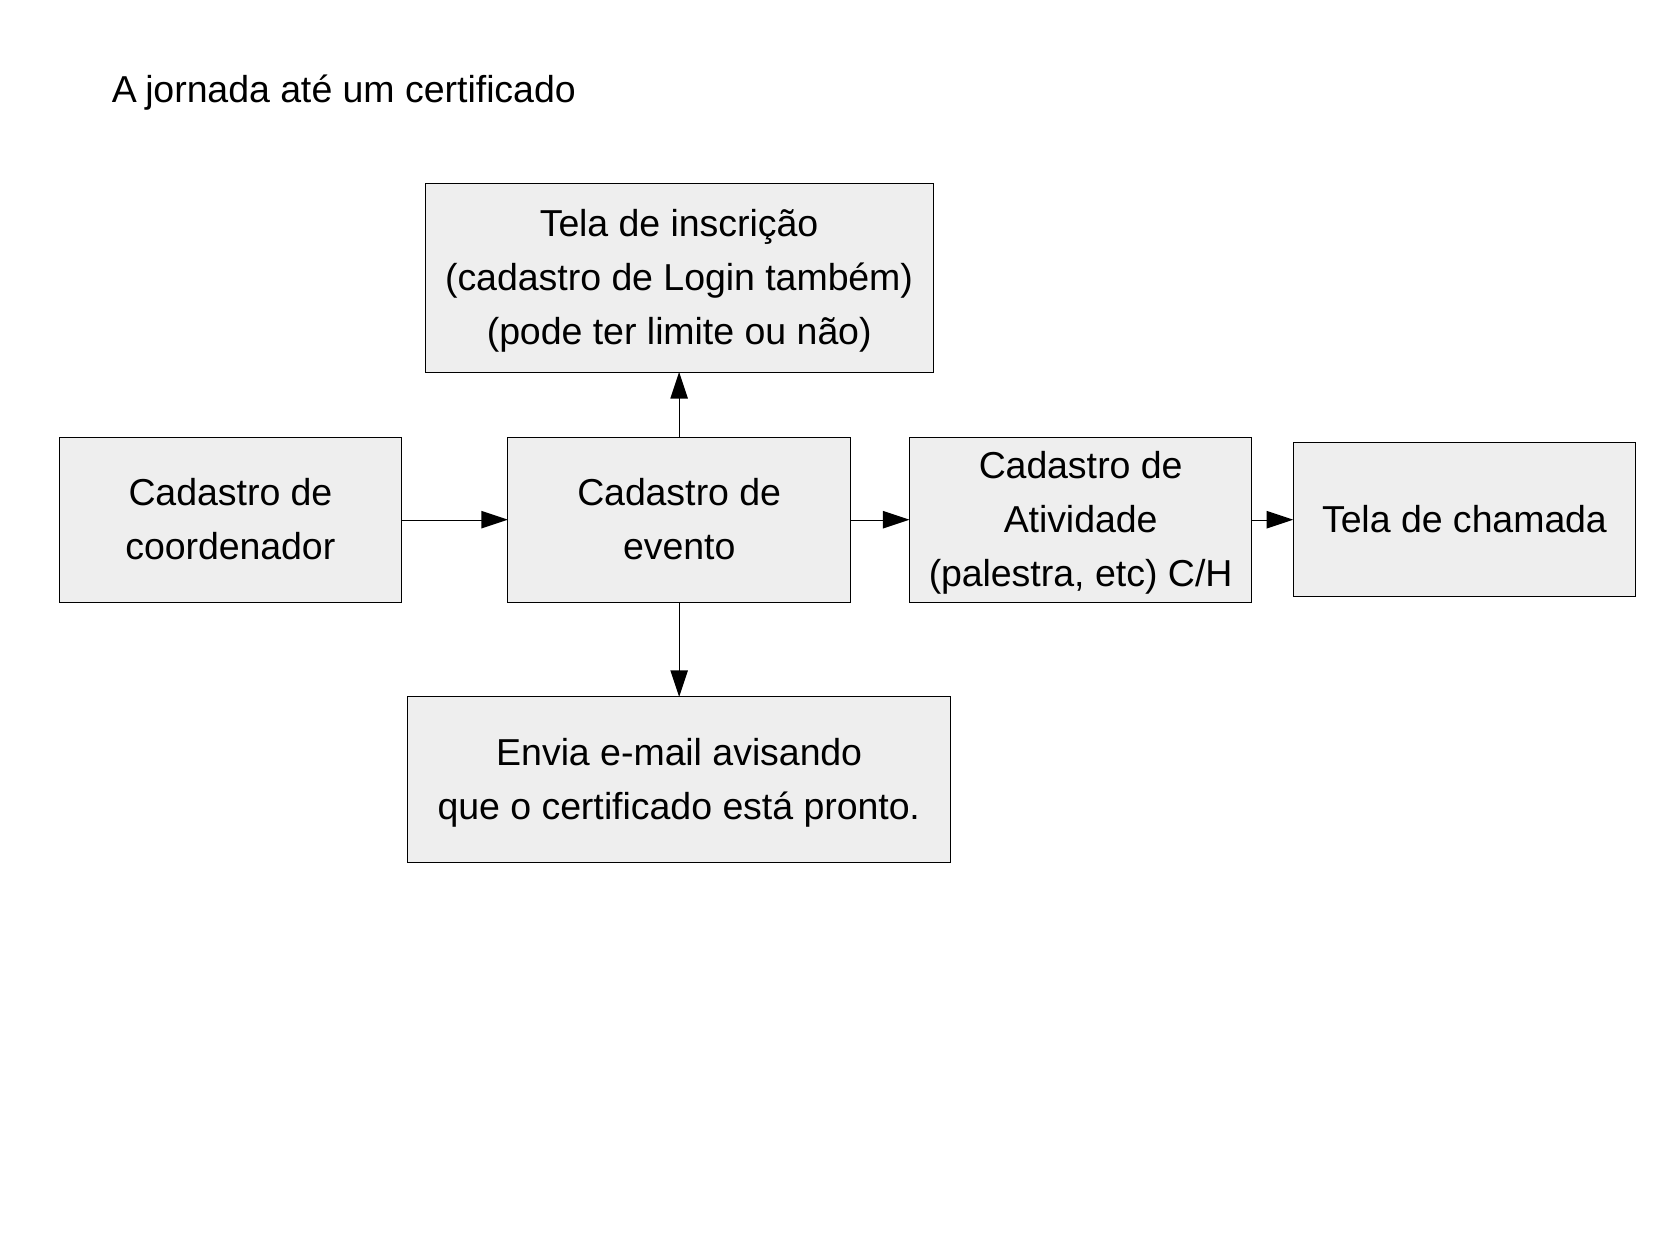

A jornada até um certificado
Tela de inscrição
(cadastro de Login também)
(pode ter limite ou não)
Cadastro de
coordenador
Cadastro de
evento
Cadastro de
Atividade
(palestra, etc) C/H
Tela de chamada
Envia e-mail avisando
que o certificado está pronto.